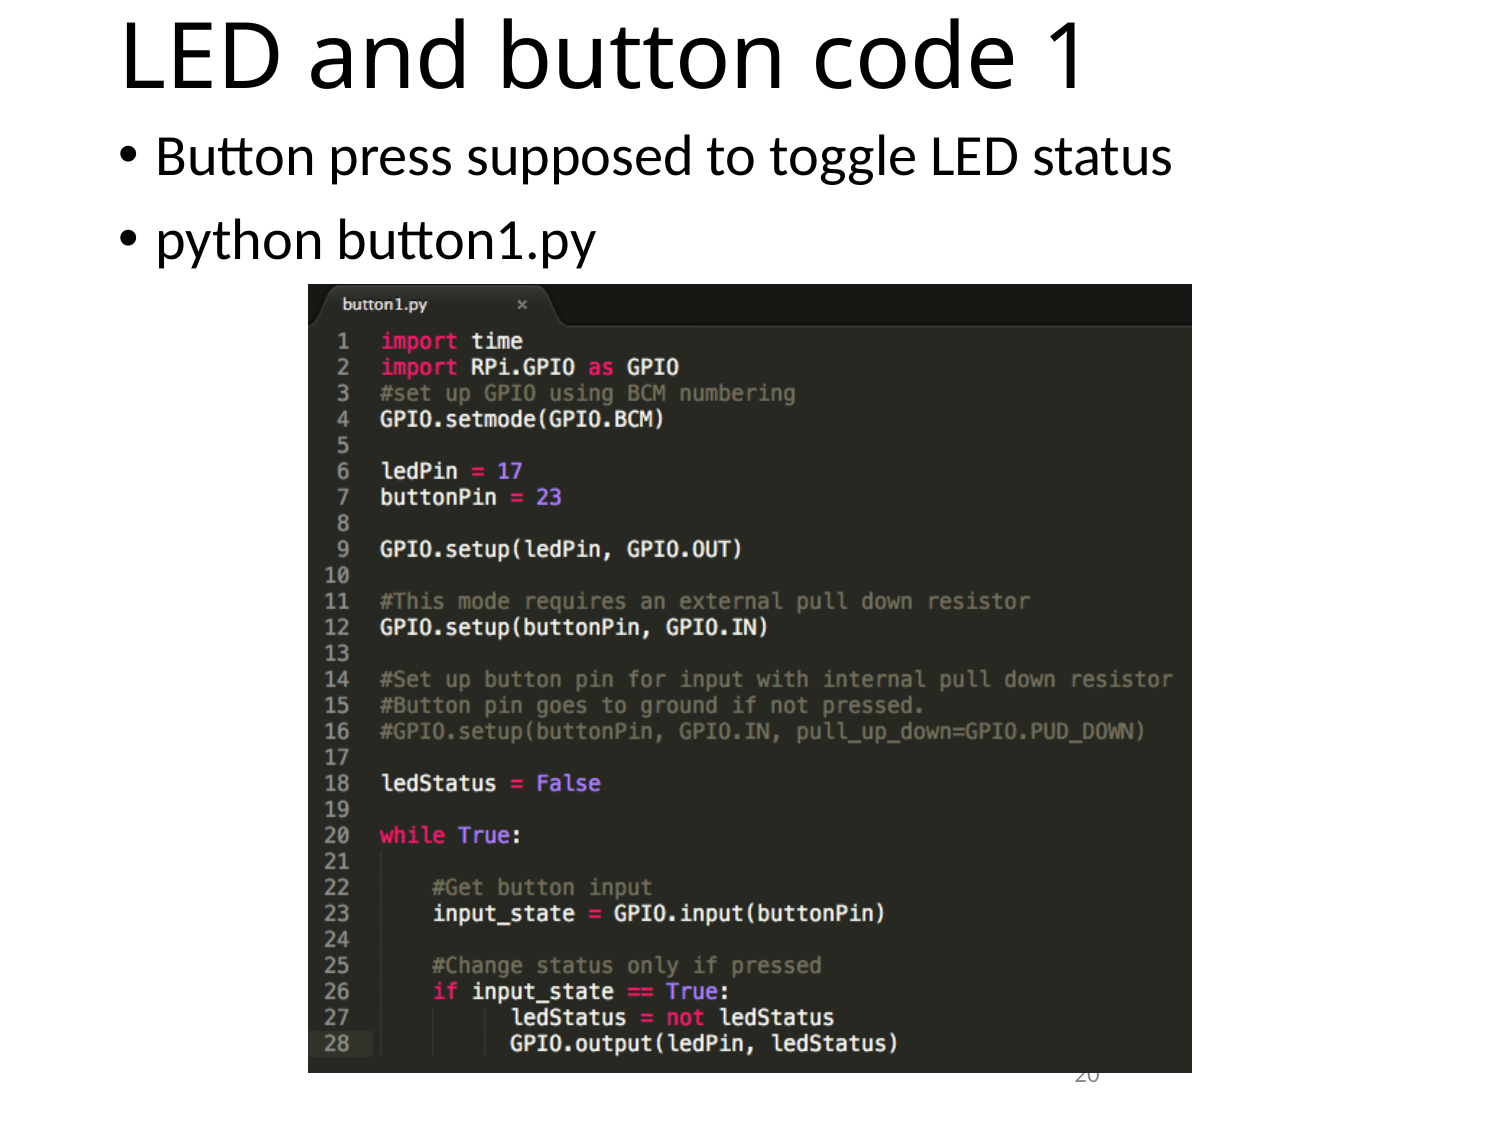

# LED and button code 1
Button press supposed to toggle LED status
python button1.py